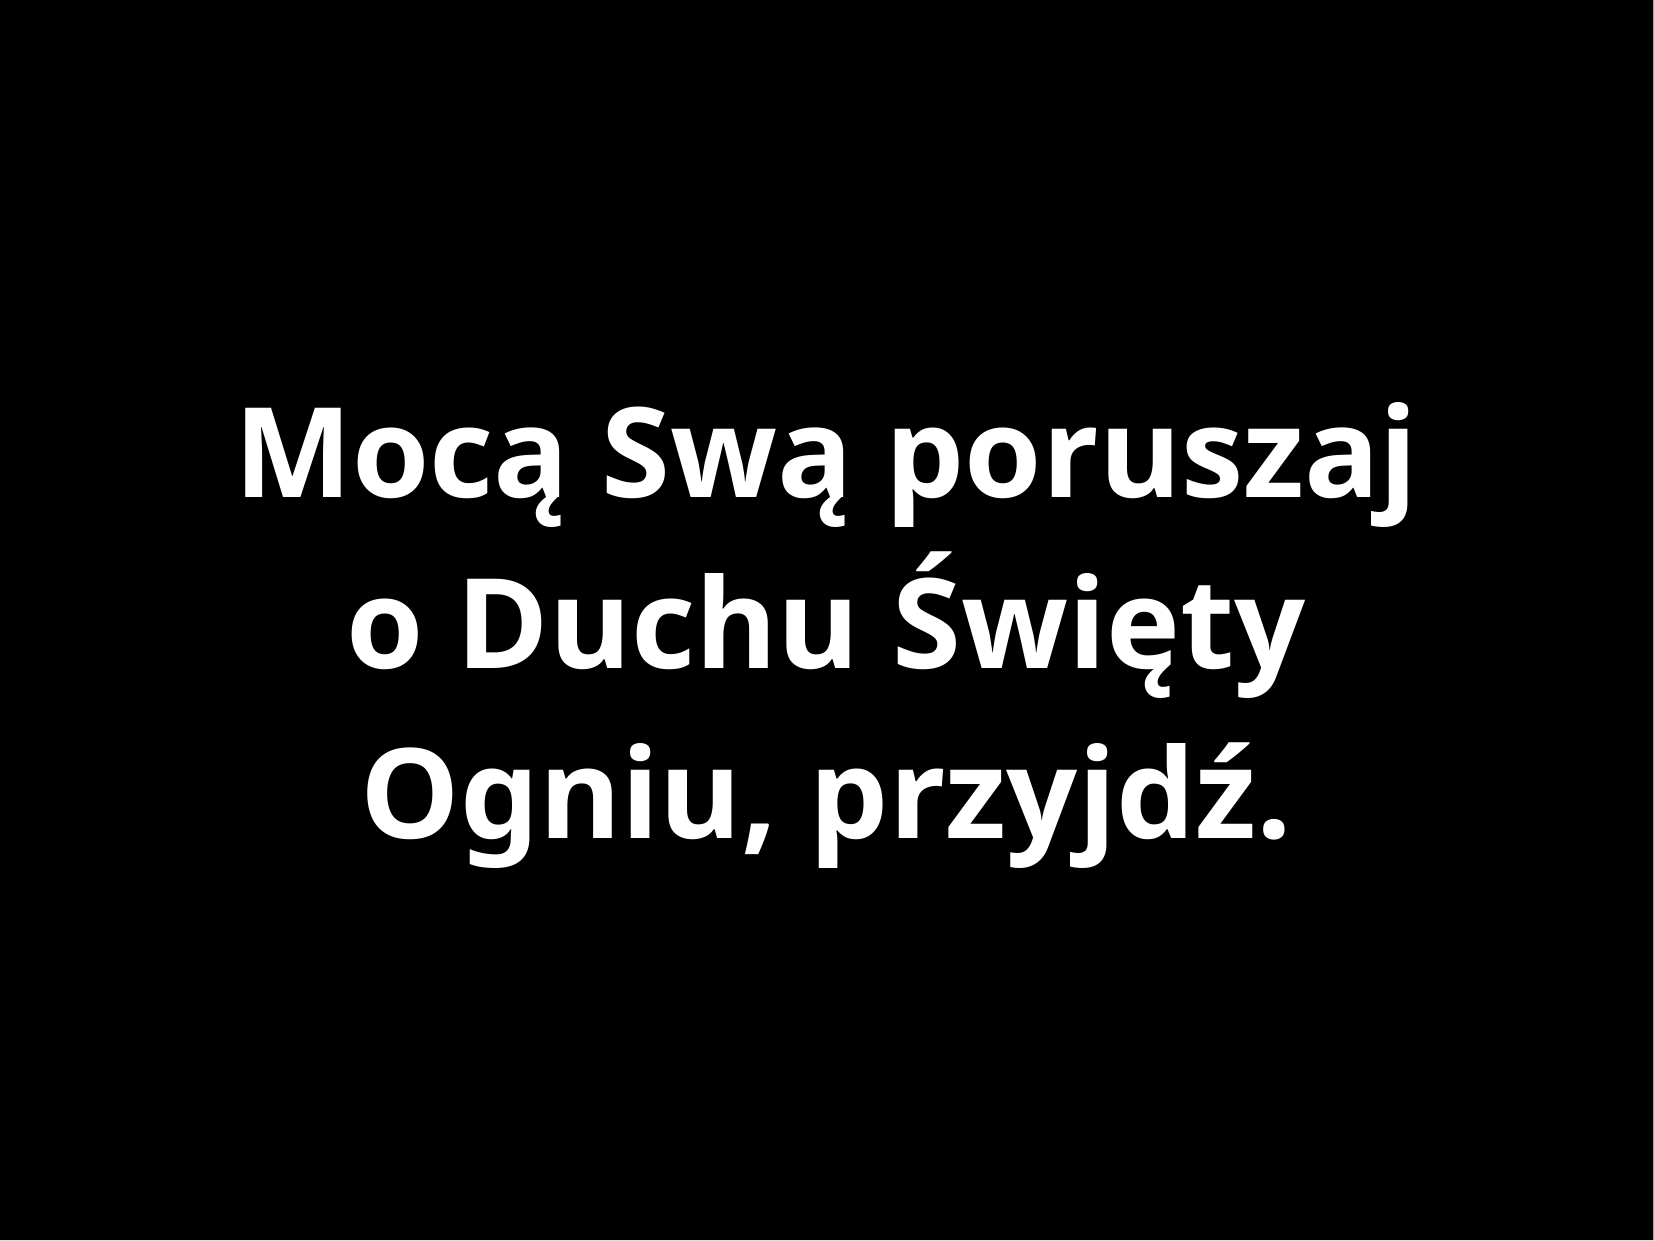

# Mocą Swą poruszaj o Duchu Święty Ogniu, przyjdź.